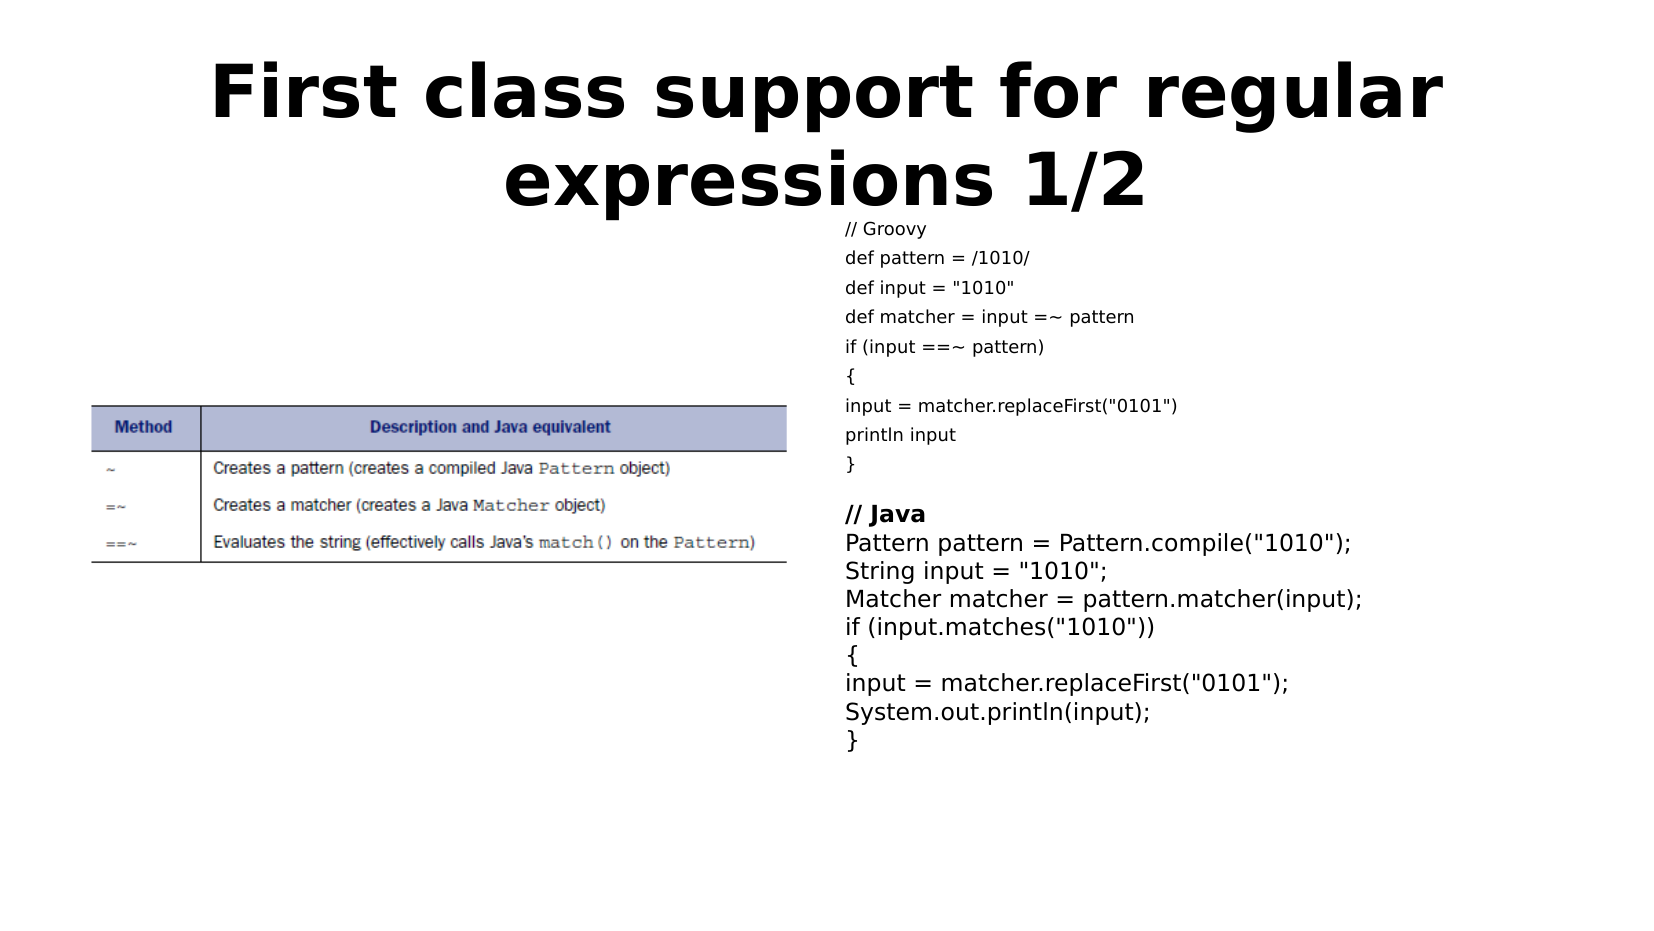

# First class support for regular expressions 1/2
// Groovy
def pattern = /1010/
def input = "1010"
def matcher = input =~ pattern
if (input ==~ pattern)
{
input = matcher.replaceFirst("0101")
println input
}
// Java
Pattern pattern = Pattern.compile("1010");
String input = "1010";
Matcher matcher = pattern.matcher(input);
if (input.matches("1010"))
{
input = matcher.replaceFirst("0101");
System.out.println(input);
}